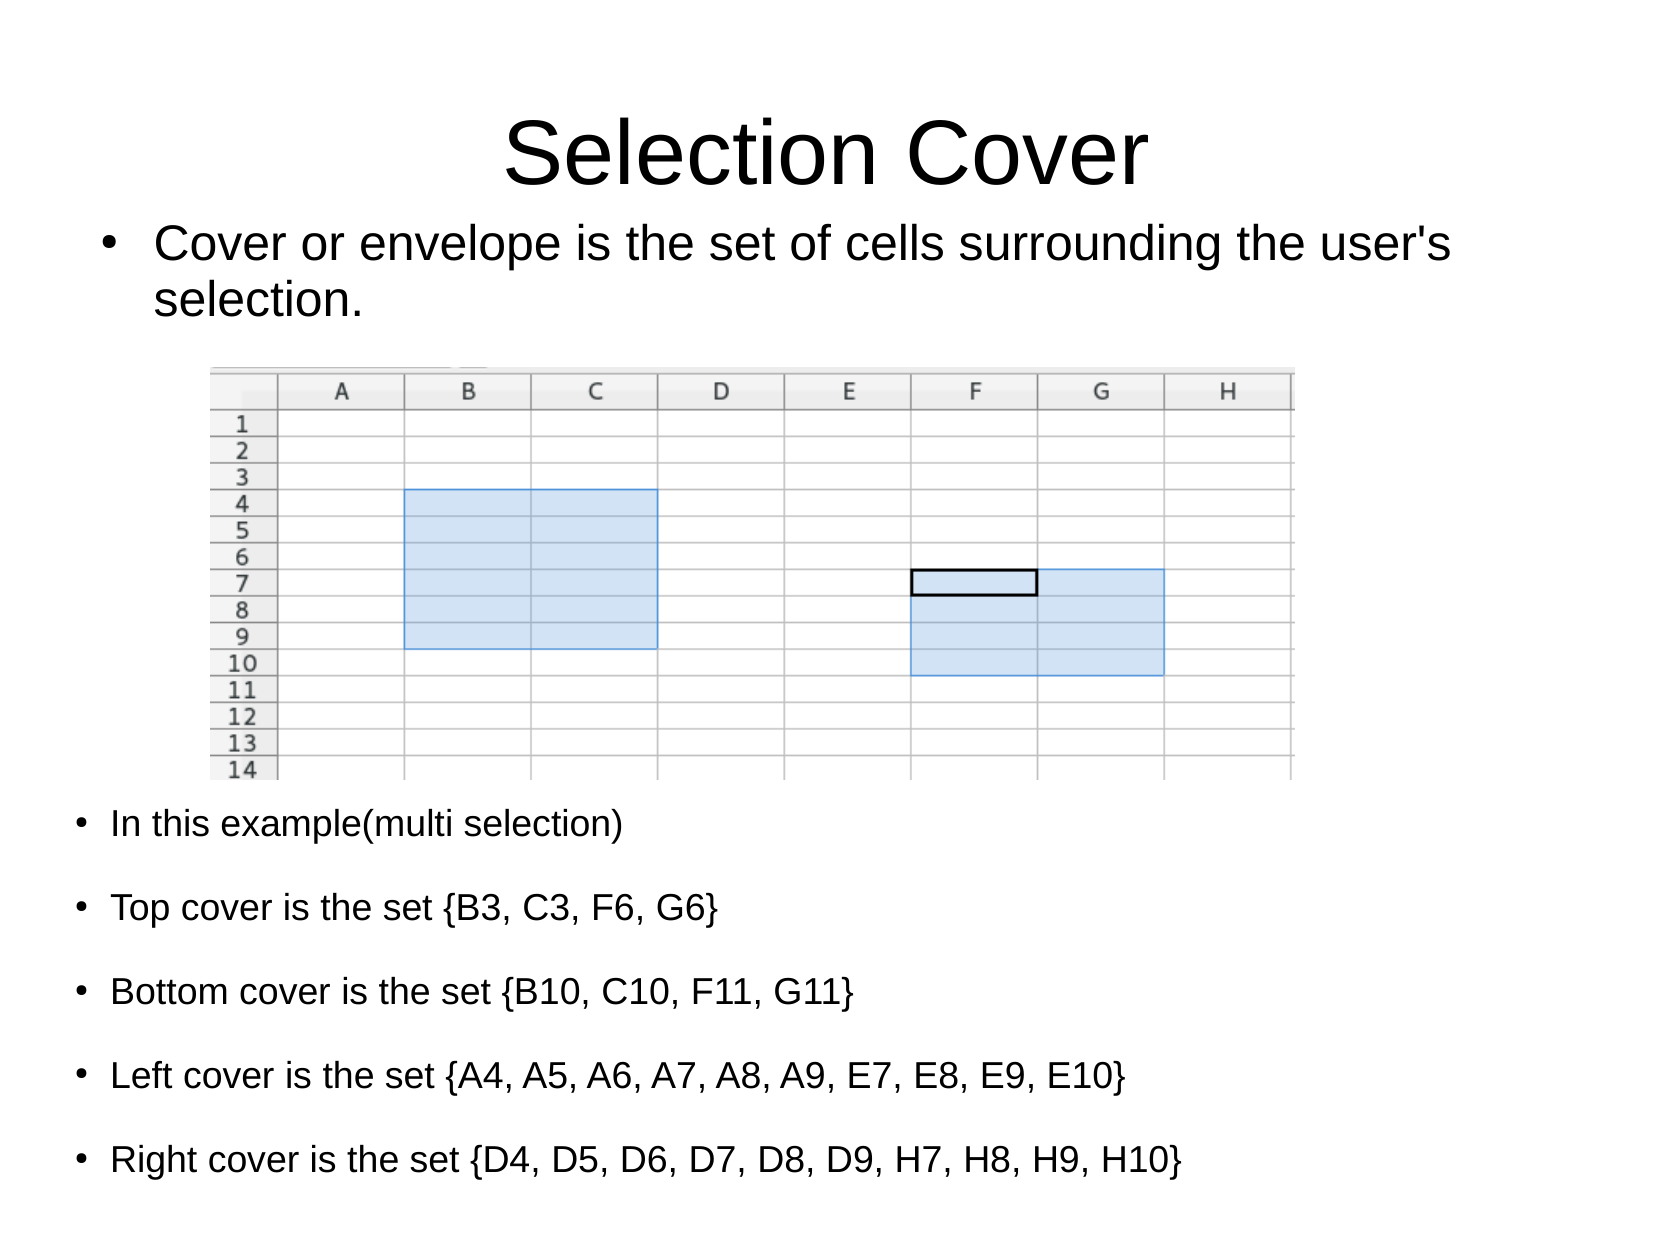

# Selection Cover
Cover or envelope is the set of cells surrounding the user's selection.
In this example(multi selection)
Top cover is the set {B3, C3, F6, G6}
Bottom cover is the set {B10, C10, F11, G11}
Left cover is the set {A4, A5, A6, A7, A8, A9, E7, E8, E9, E10}
Right cover is the set {D4, D5, D6, D7, D8, D9, H7, H8, H9, H10}